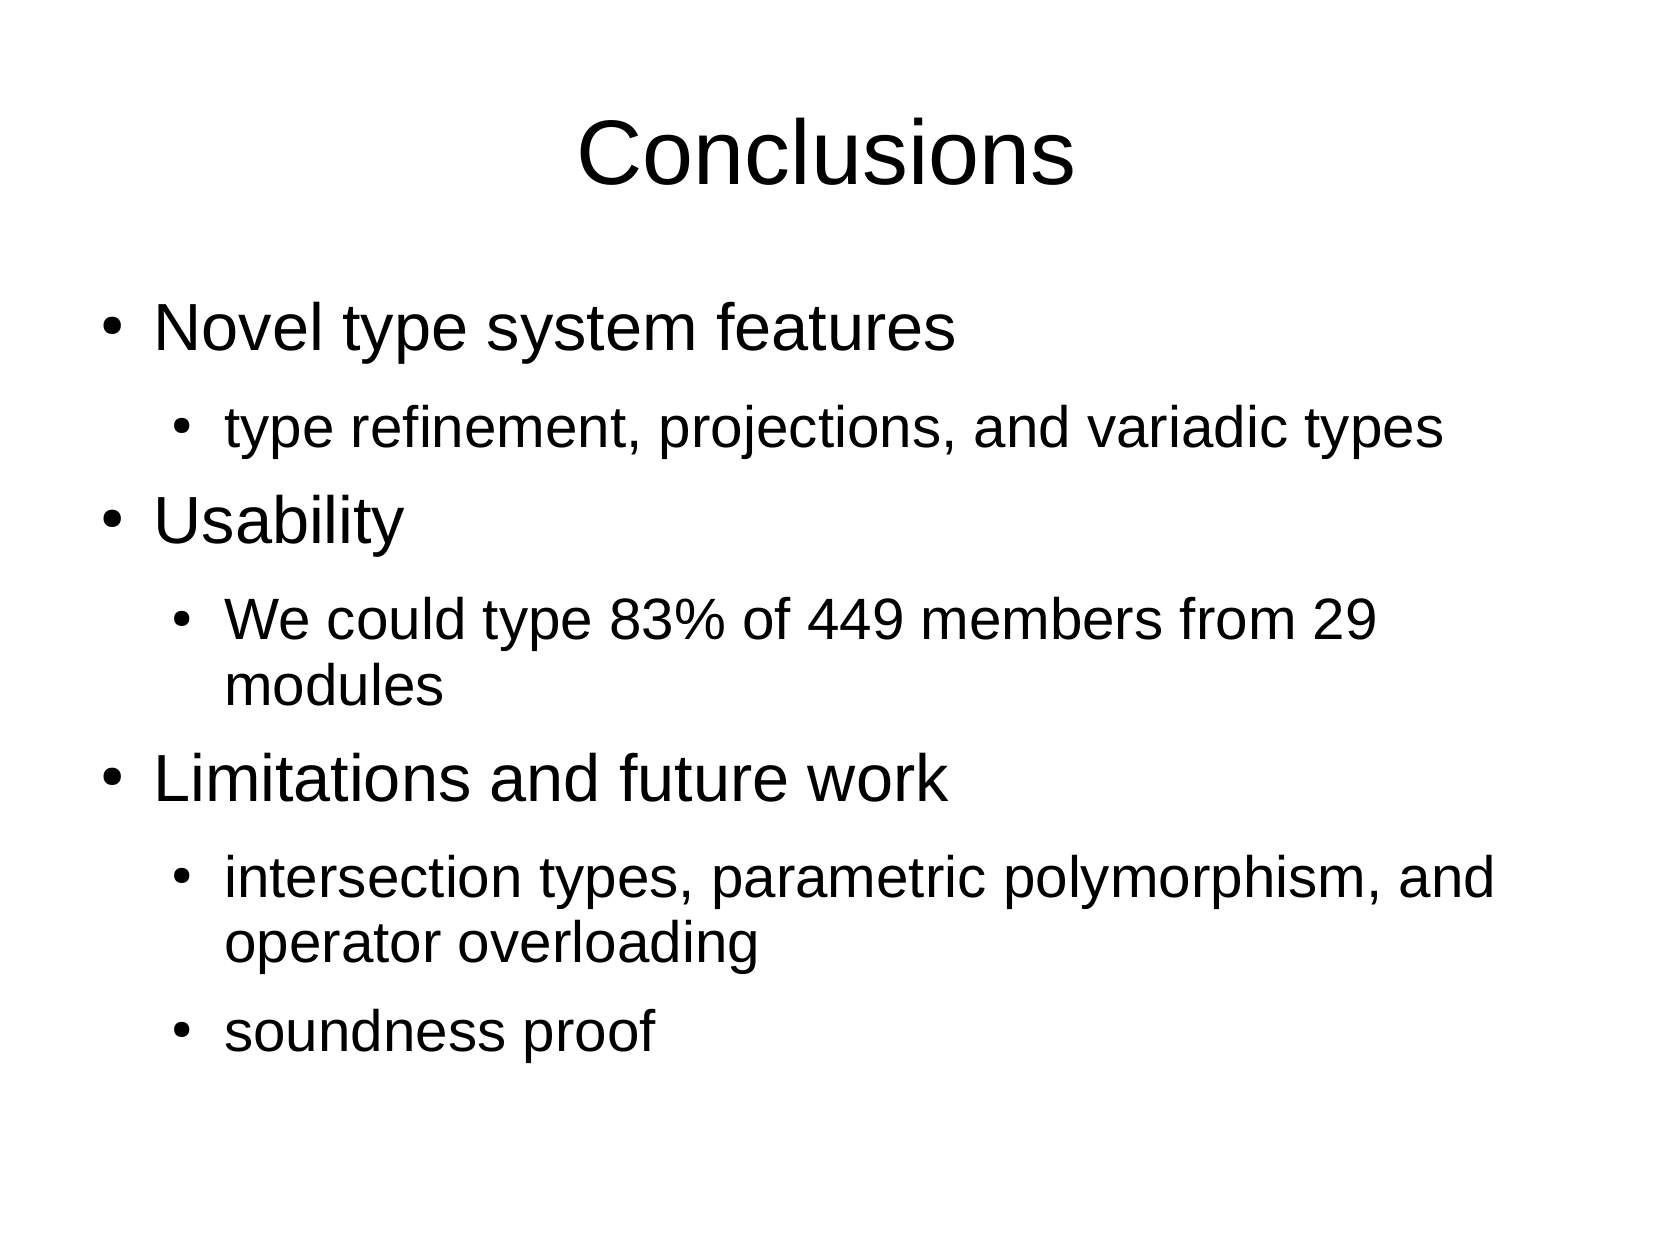

# Conclusions
Novel type system features
type refinement, projections, and variadic types
Usability
We could type 83% of 449 members from 29 modules
Limitations and future work
intersection types, parametric polymorphism, and operator overloading
soundness proof